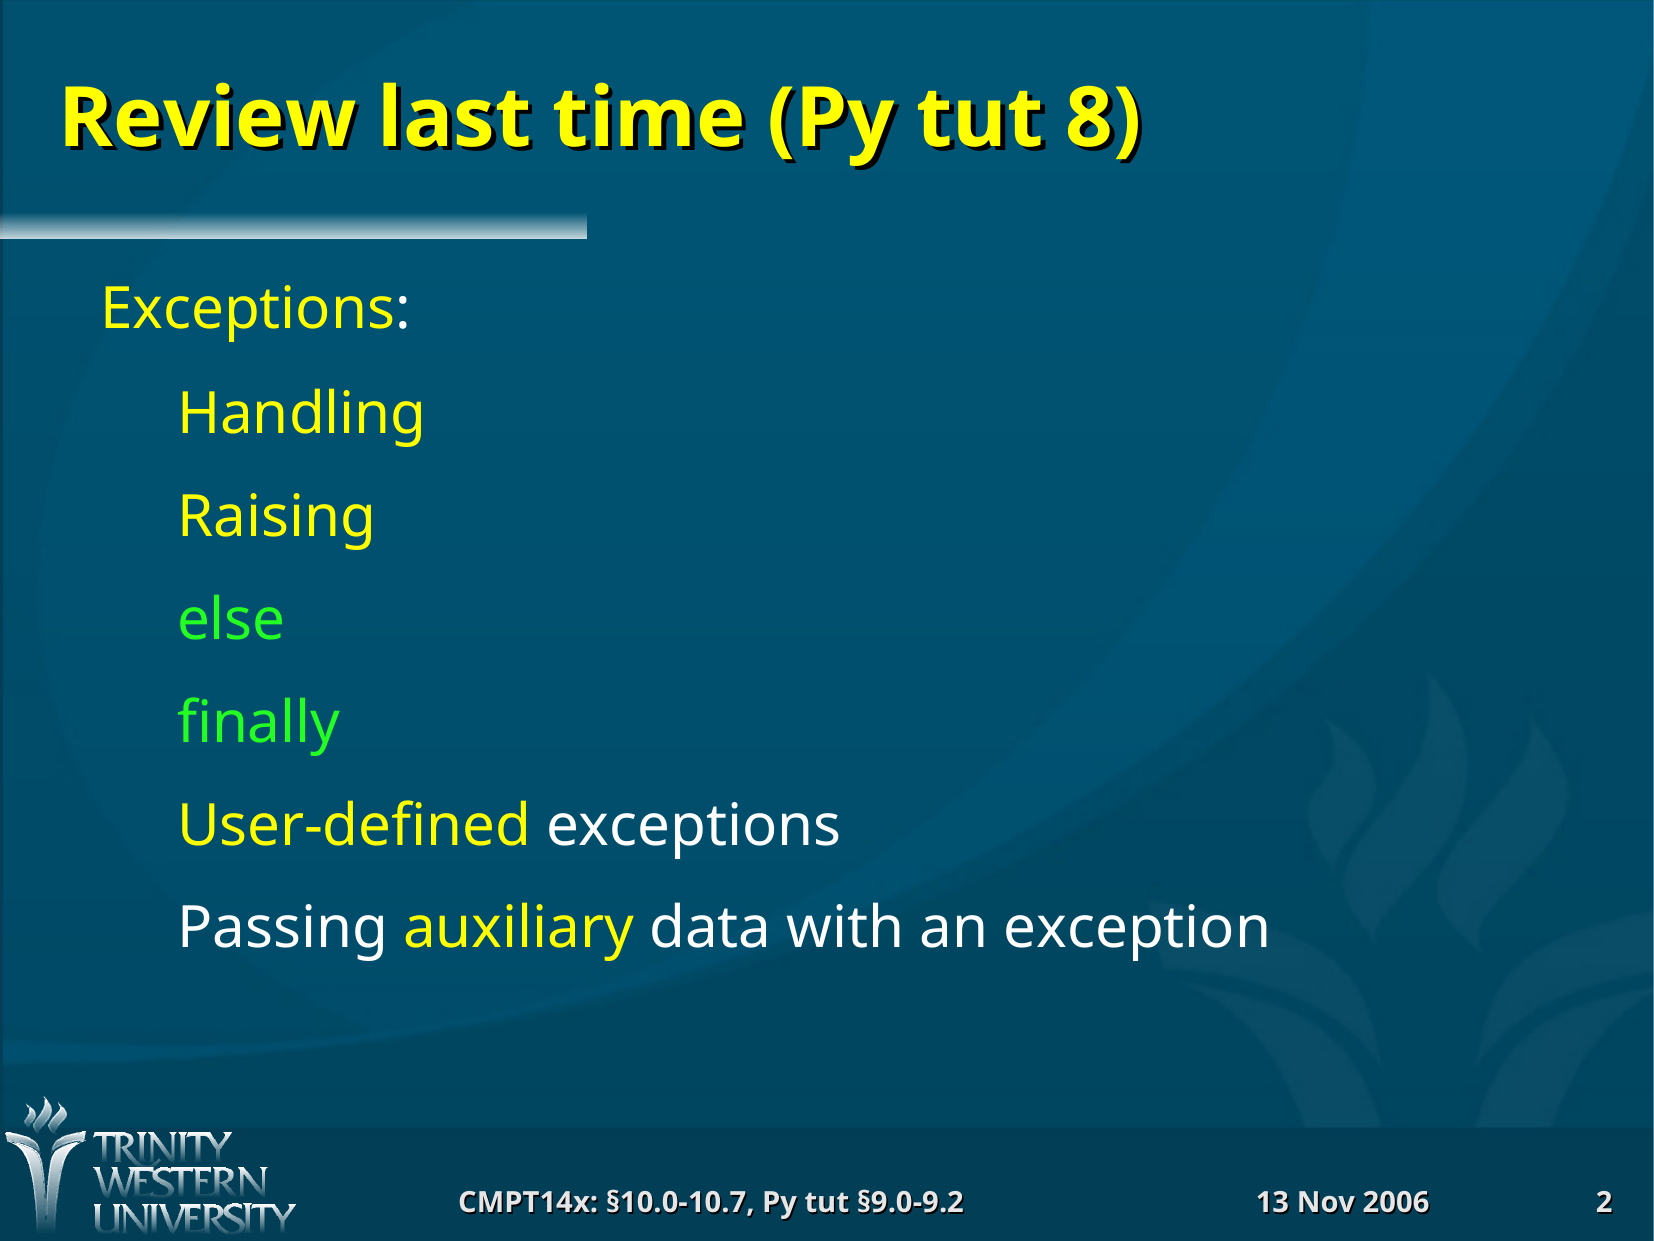

# Review last time (Py tut 8)
Exceptions:
Handling
Raising
else
finally
User-defined exceptions
Passing auxiliary data with an exception
CMPT14x: §10.0-10.7, Py tut §9.0-9.2
13 Nov 2006
2